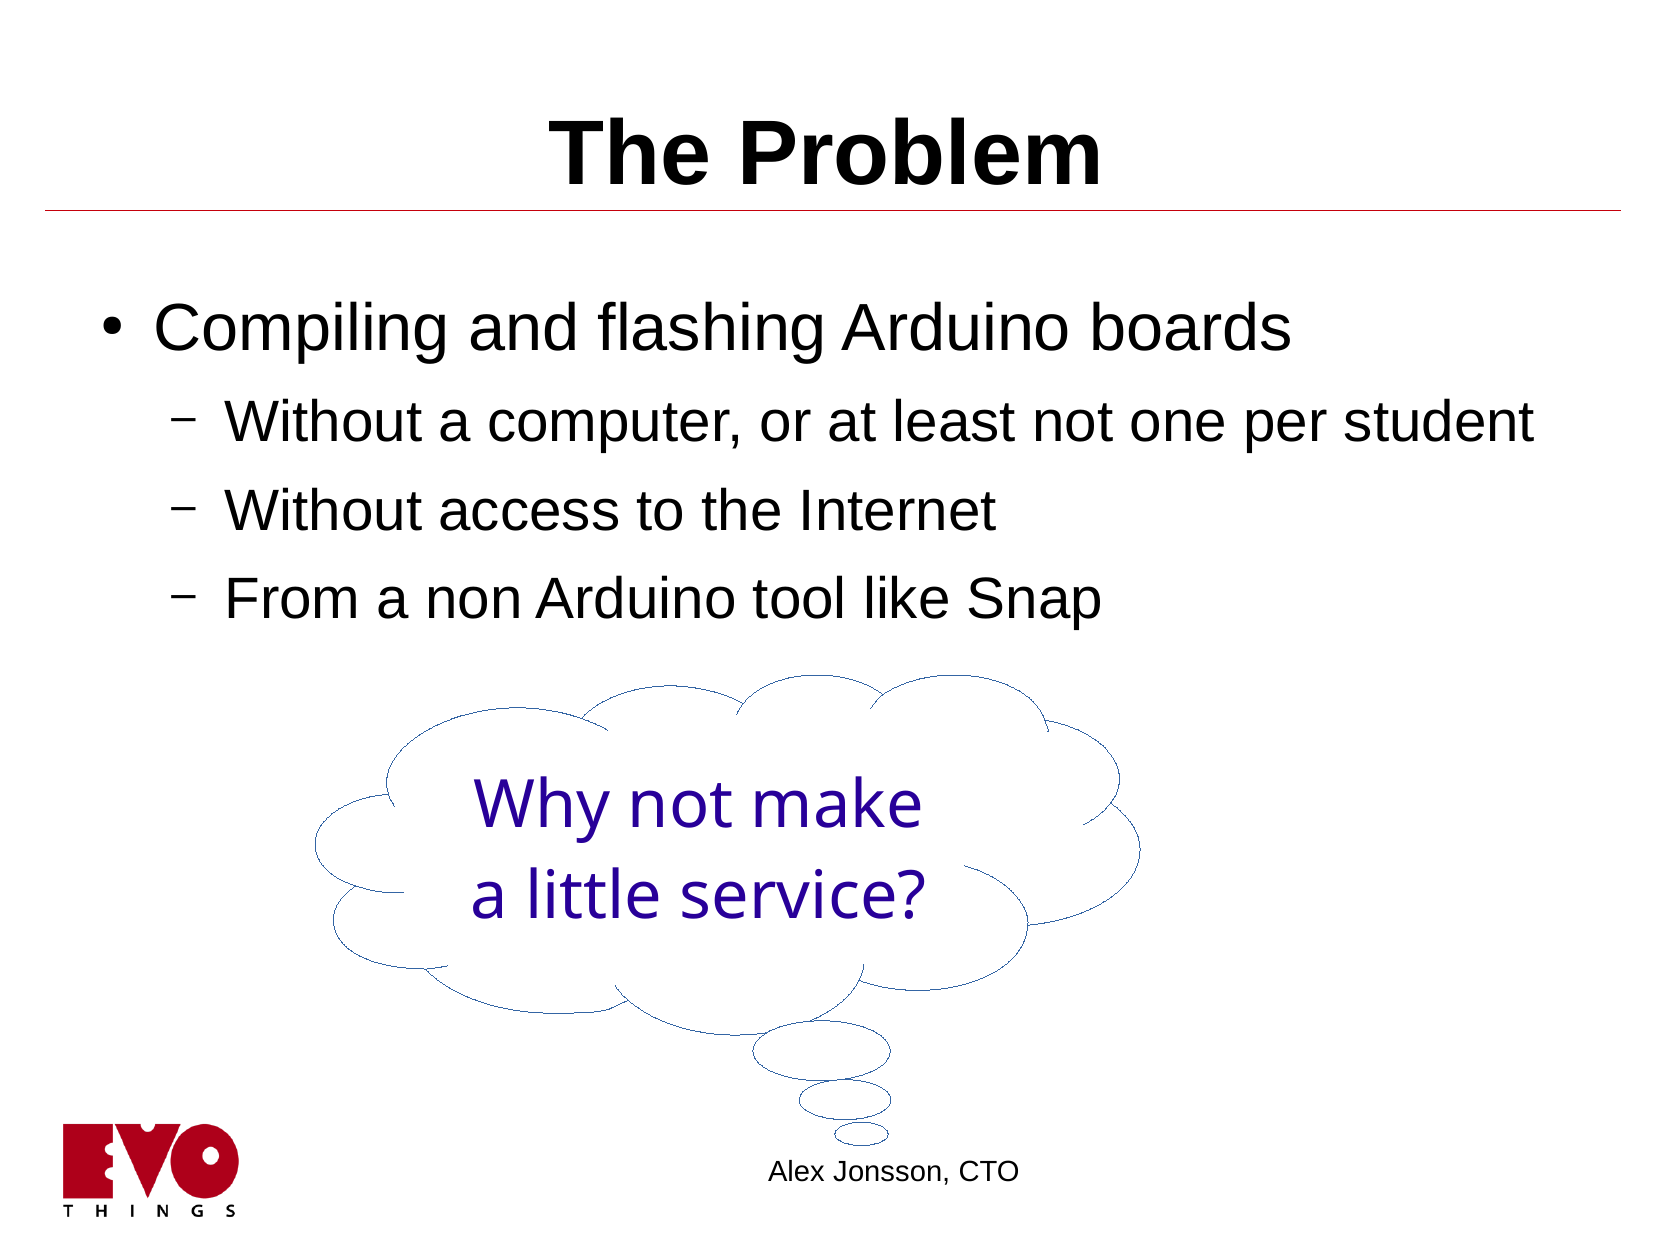

# The Problem
Compiling and flashing Arduino boards
Without a computer, or at least not one per student
Without access to the Internet
From a non Arduino tool like Snap
Why not make
a little service?